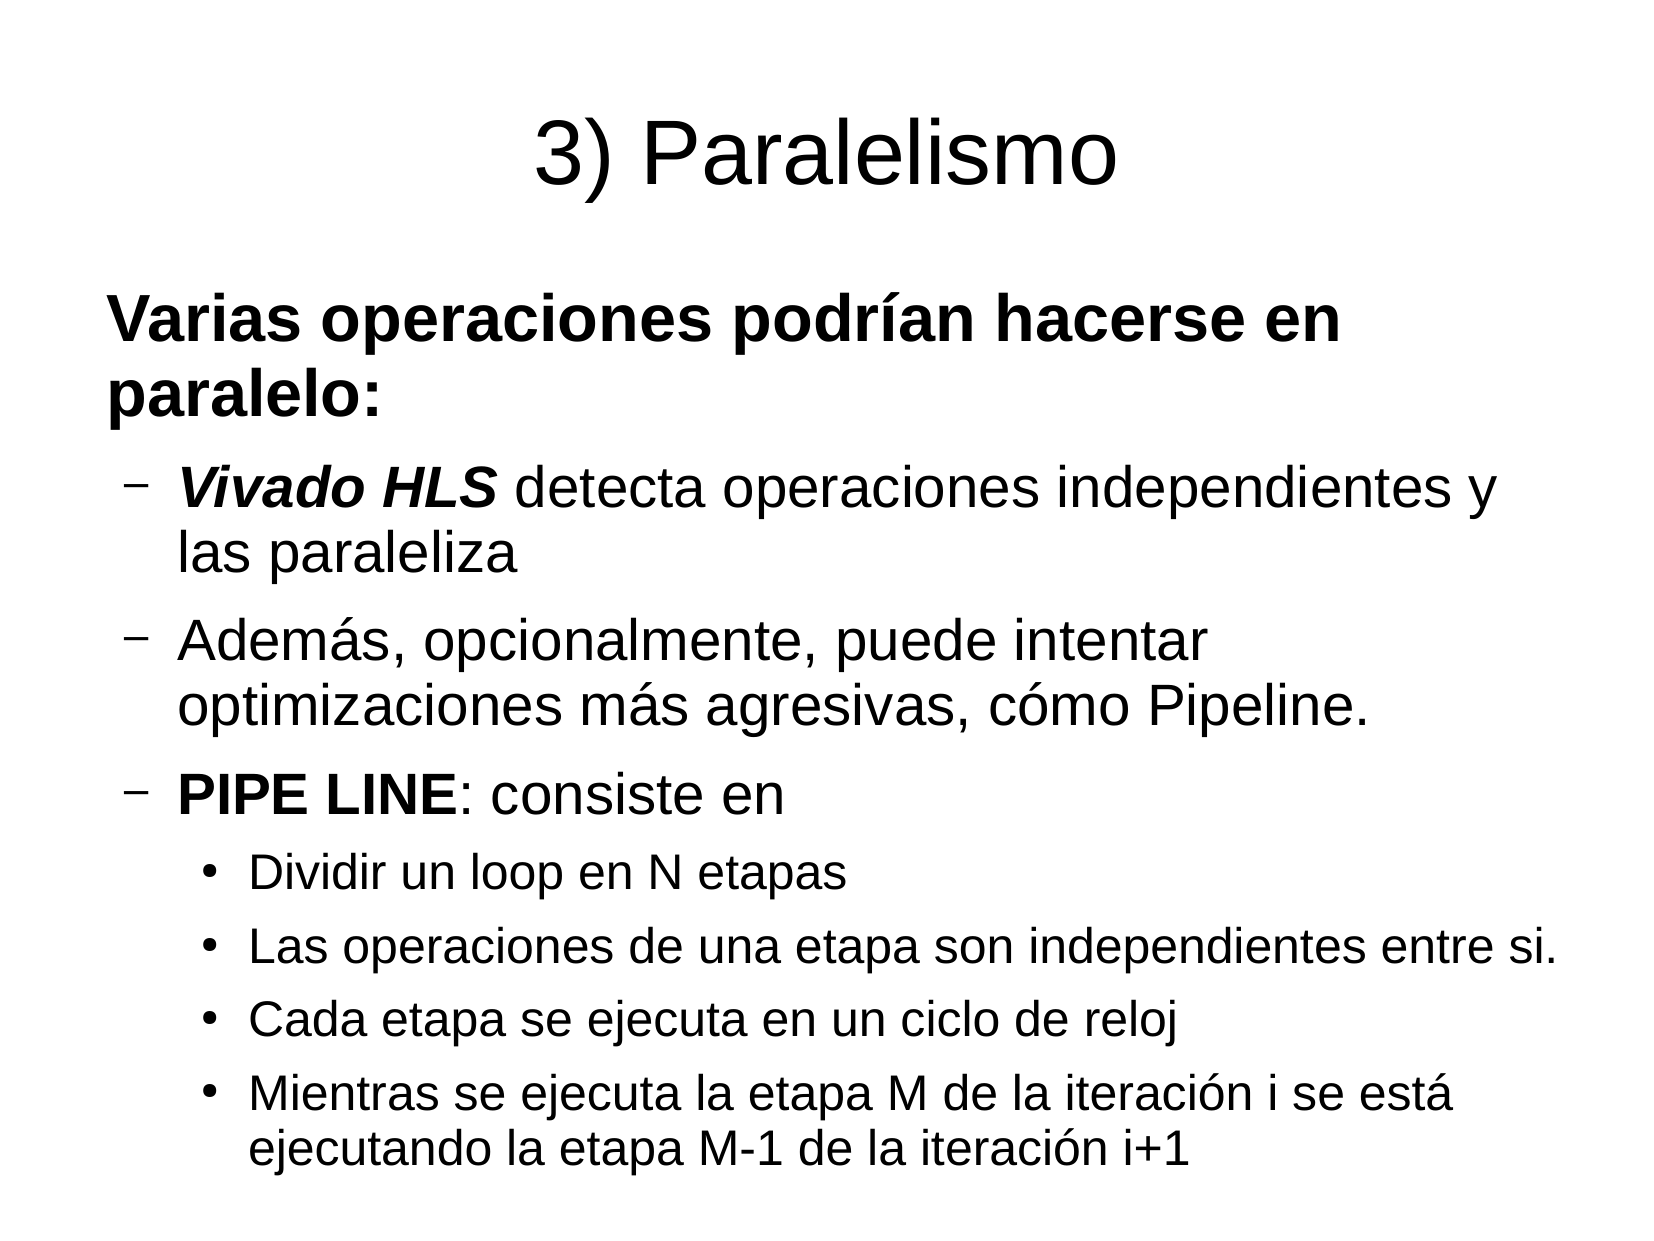

# 3) Paralelismo
Varias operaciones podrían hacerse en paralelo:
Vivado HLS detecta operaciones independientes y las paraleliza
Además, opcionalmente, puede intentar optimizaciones más agresivas, cómo Pipeline.
PIPE LINE: consiste en
Dividir un loop en N etapas
Las operaciones de una etapa son independientes entre si.
Cada etapa se ejecuta en un ciclo de reloj
Mientras se ejecuta la etapa M de la iteración i se está ejecutando la etapa M-1 de la iteración i+1